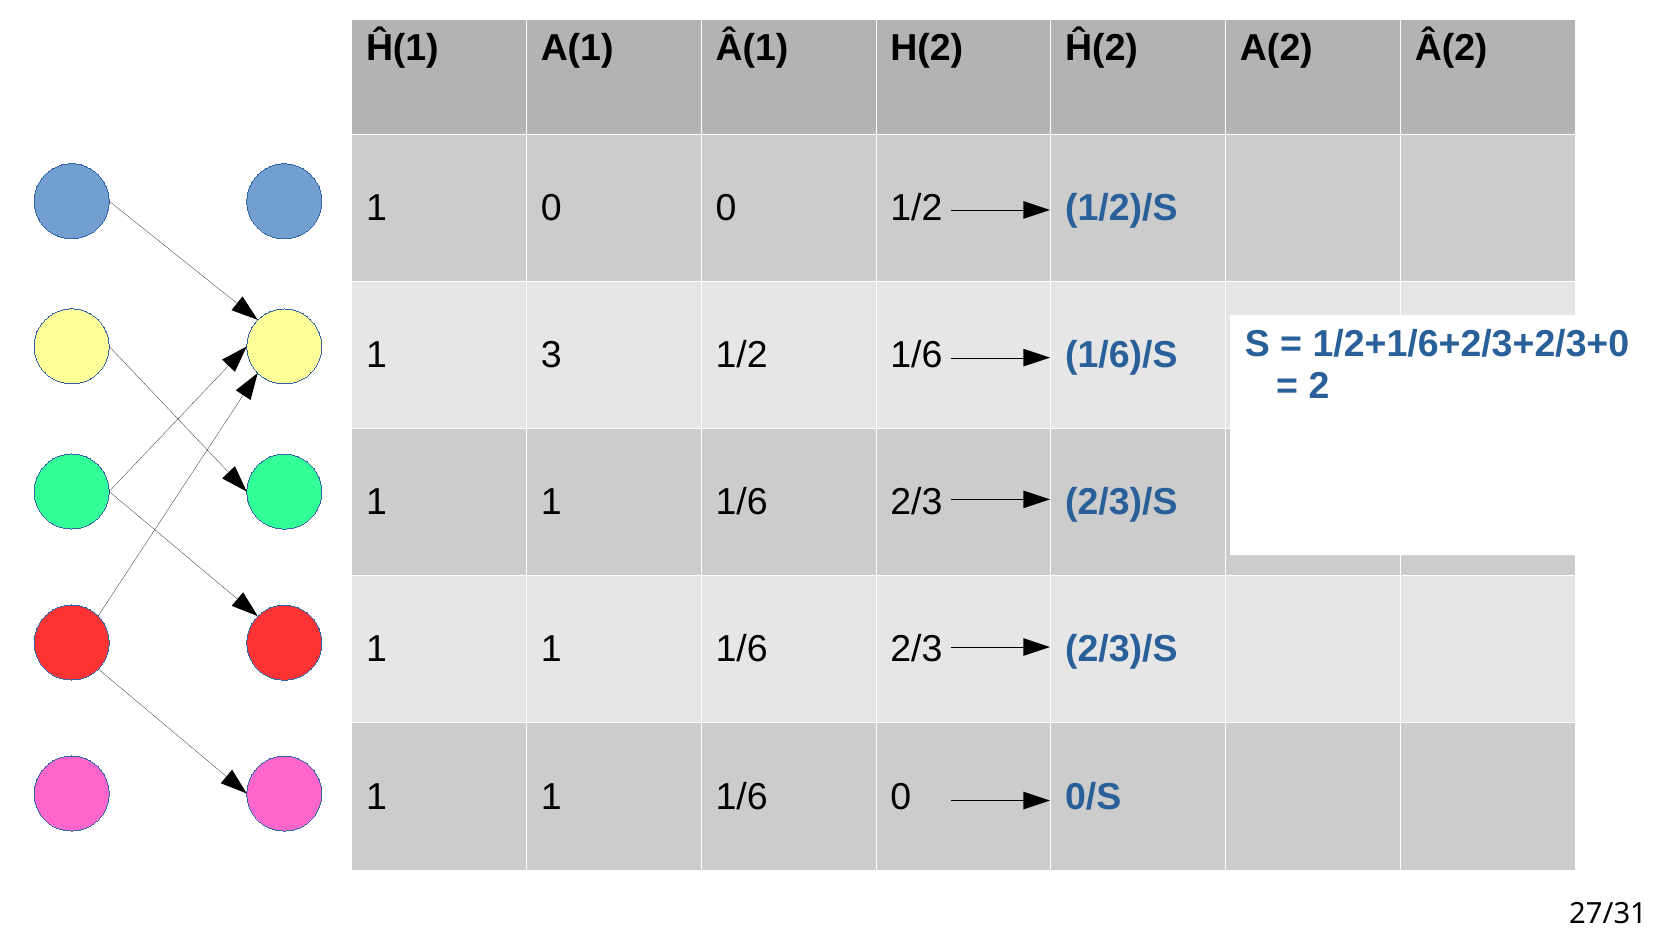

| Ĥ(1) | A(1) | Â(1) | H(2) | Ĥ(2) | A(2) | Â(2) |
| --- | --- | --- | --- | --- | --- | --- |
| 1 | 0 | 0 | 1/2 | (1/2)/S | | |
| 1 | 3 | 1/2 | 1/6 | (1/6)/S | | |
| 1 | 1 | 1/6 | 2/3 | (2/3)/S | | |
| 1 | 1 | 1/6 | 2/3 | (2/3)/S | | |
| 1 | 1 | 1/6 | 0 | 0/S | | |
S = 1/2+1/6+2/3+2/3+0 = 2
27